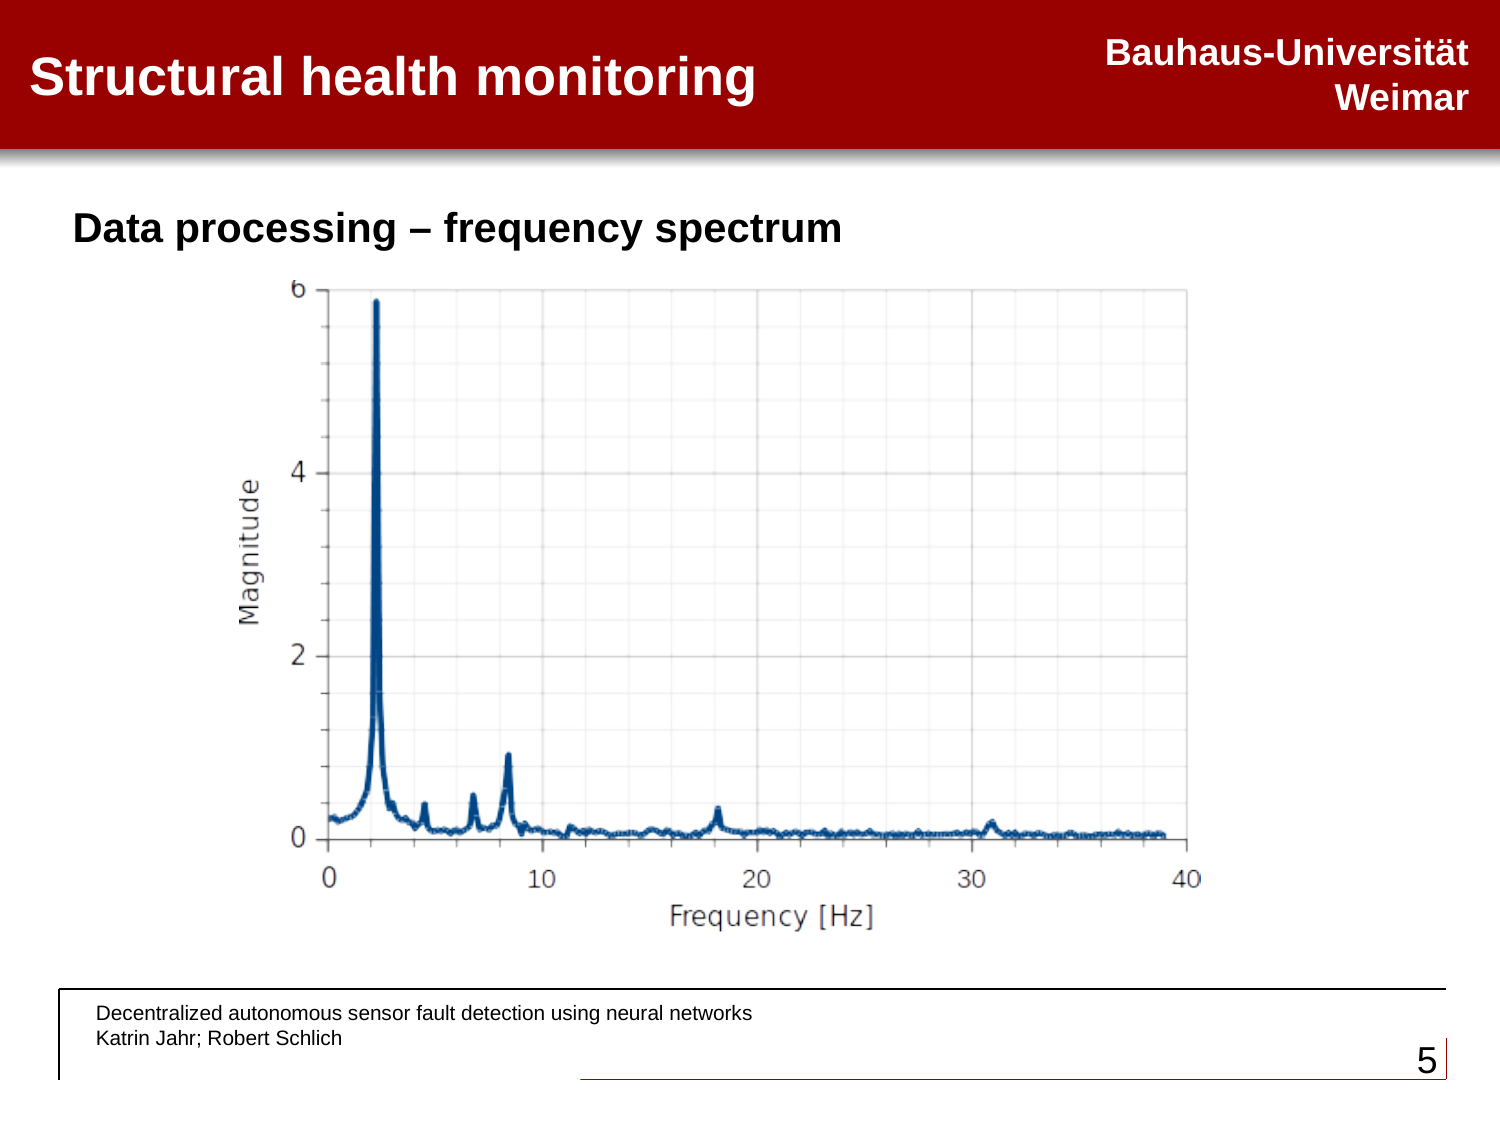

Structural health monitoring
Data processing – frequency spectrum